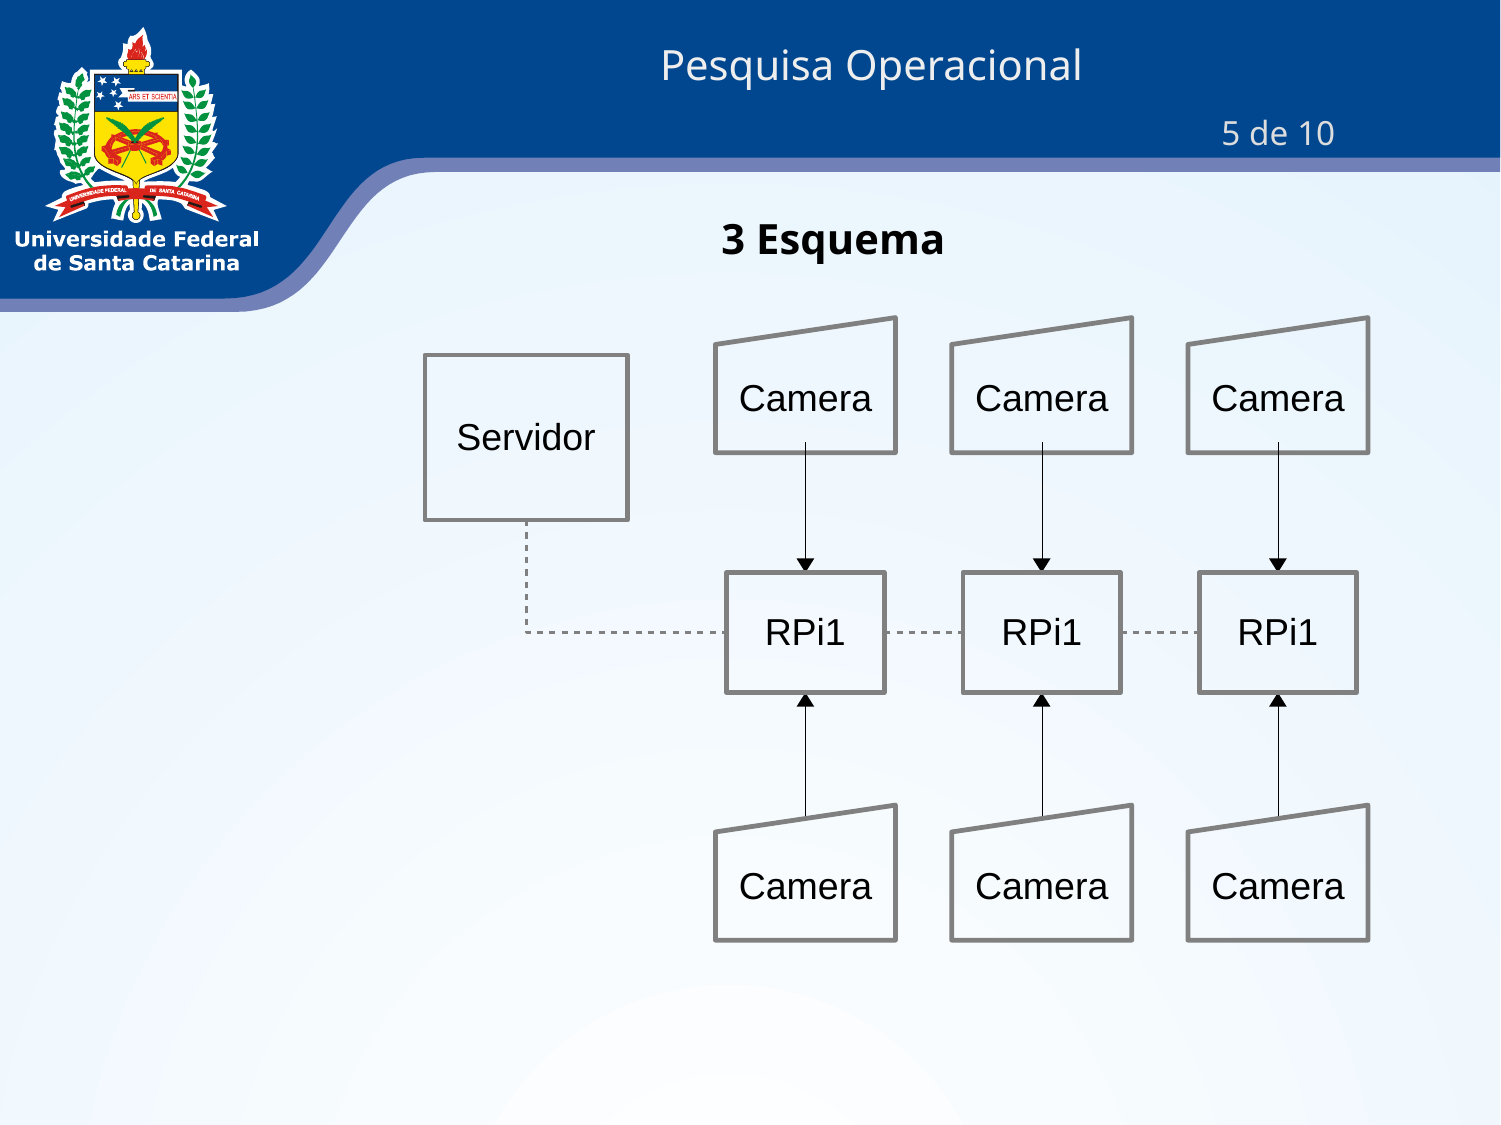

# 3 Esquema
Camera
Camera
Camera
Servidor
RPi1
RPi1
RPi1
Camera
Camera
Camera